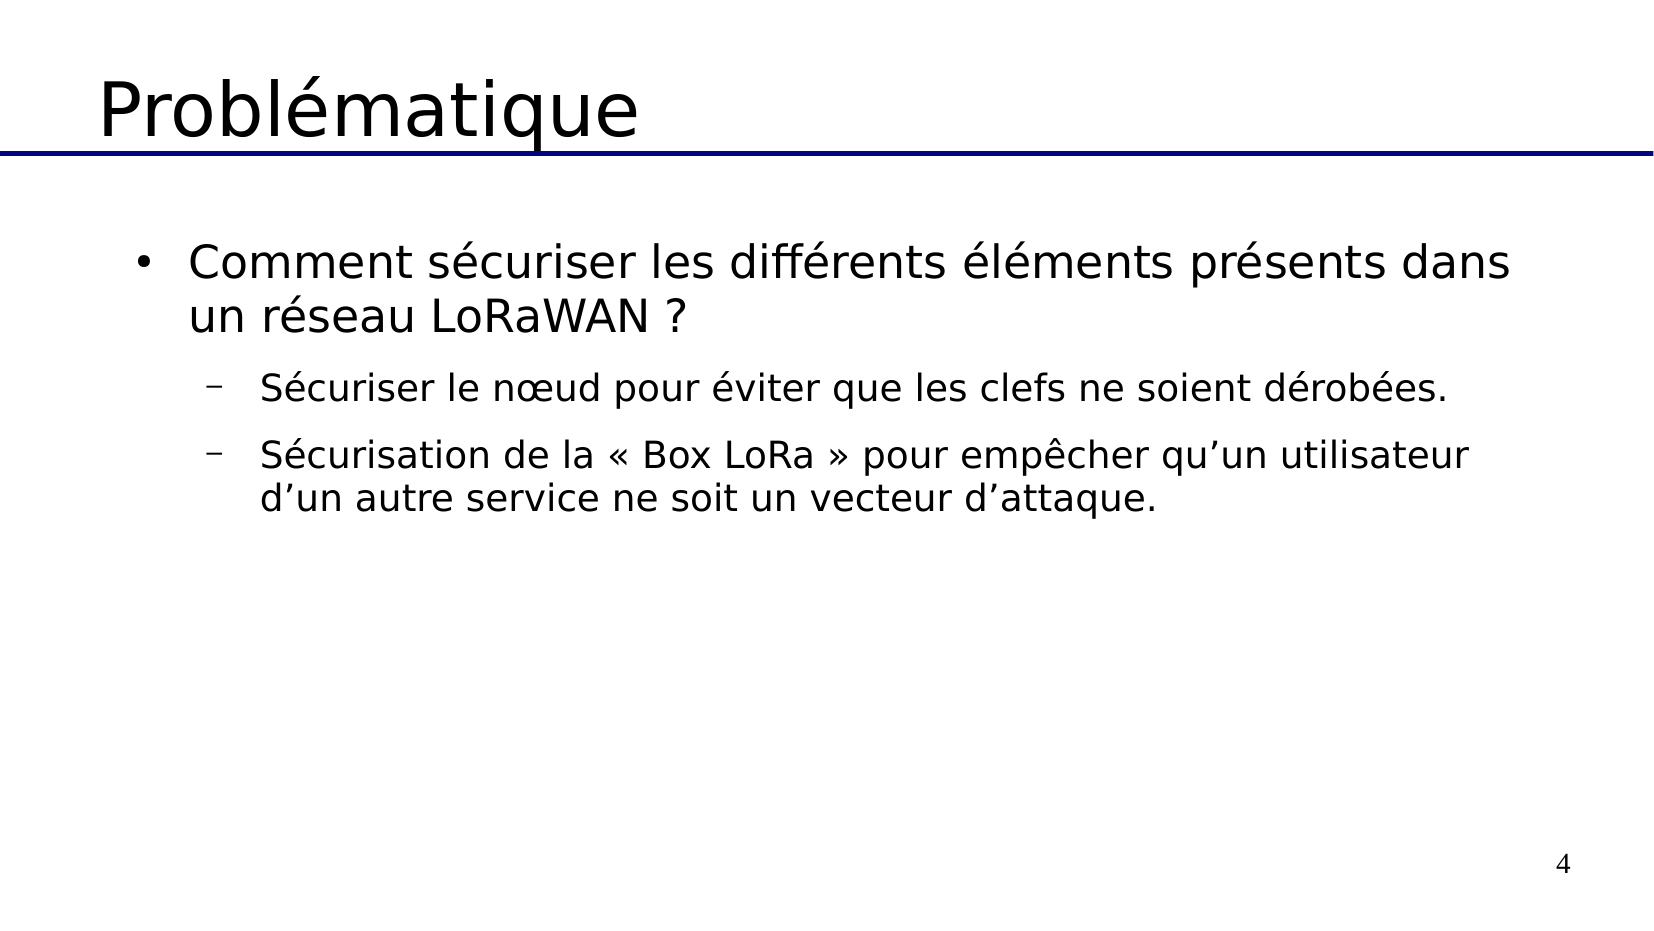

Problématique
# Comment sécuriser les différents éléments présents dans un réseau LoRaWAN ?
Sécuriser le nœud pour éviter que les clefs ne soient dérobées.
Sécurisation de la « Box LoRa » pour empêcher qu’un utilisateur d’un autre service ne soit un vecteur d’attaque.
4